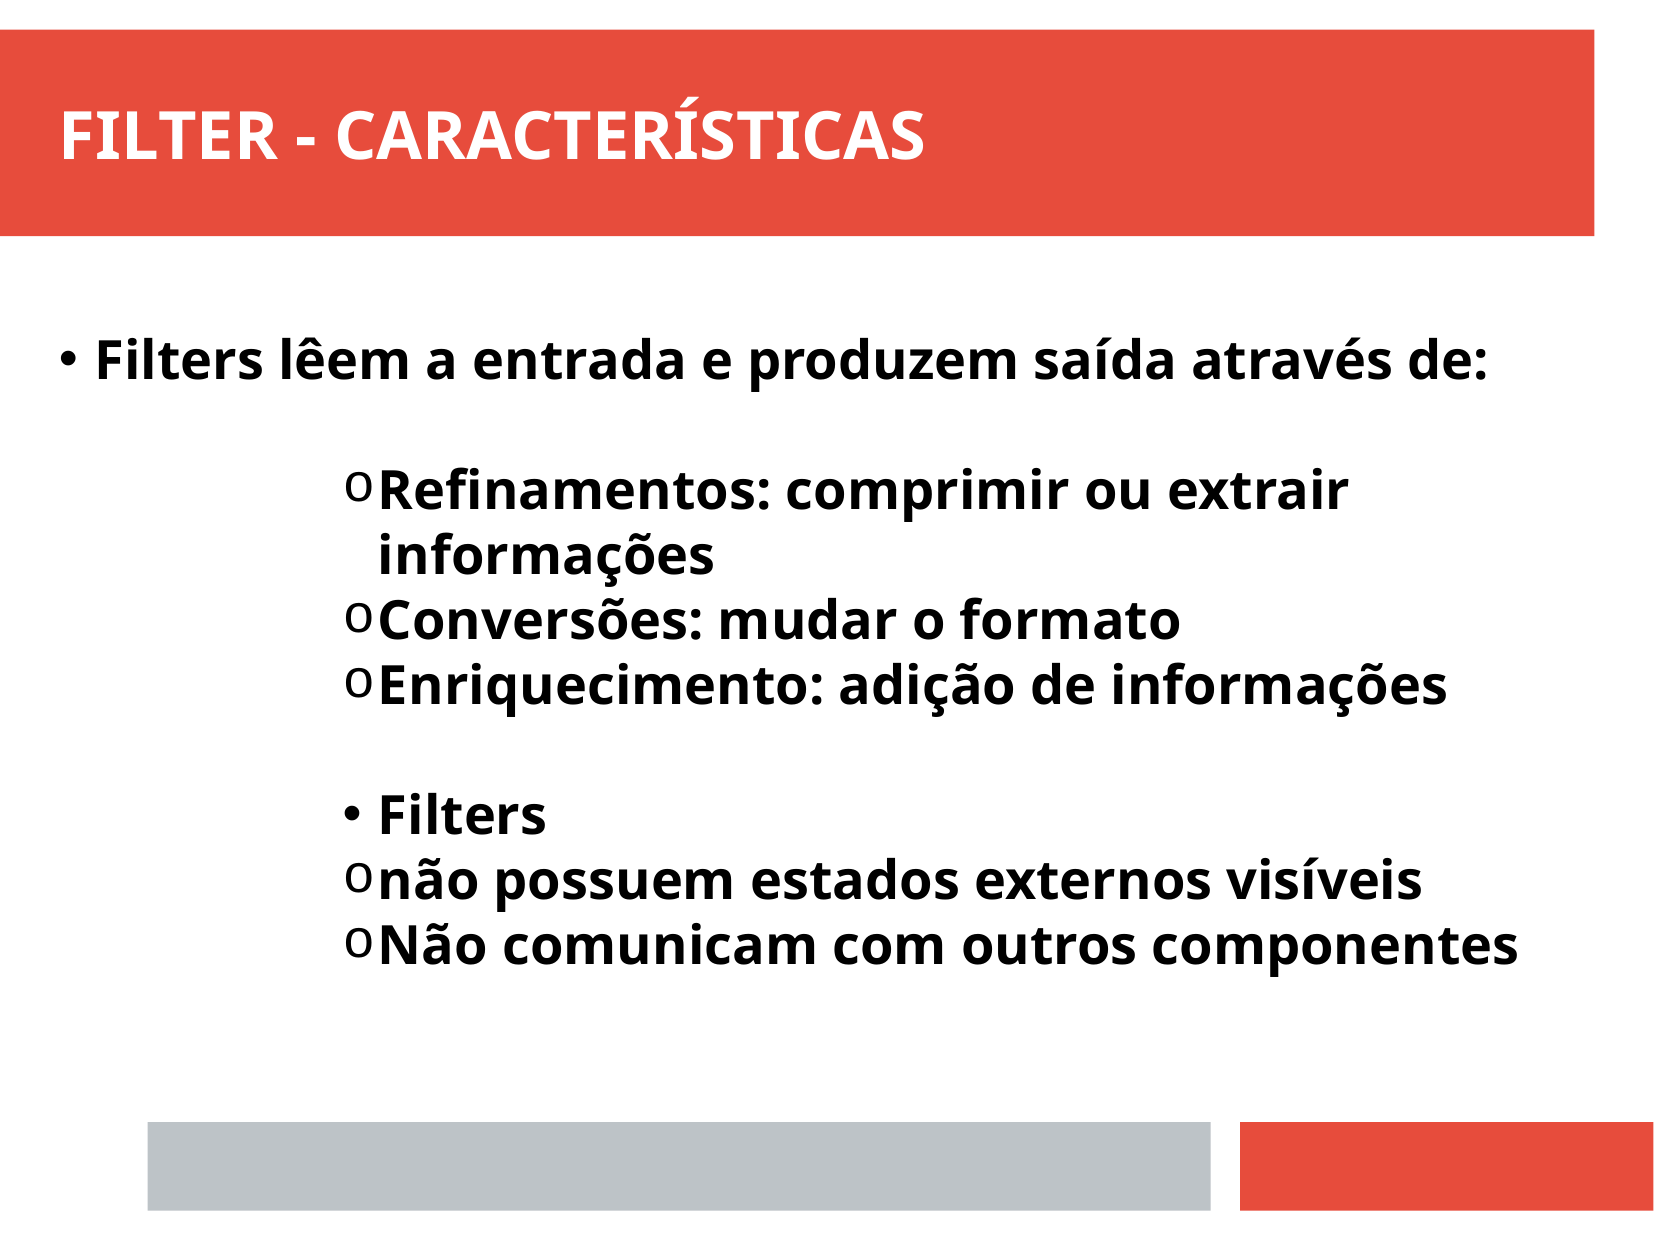

# FILTER - CARACTERÍSTICAS
Filters lêem a entrada e produzem saída através de:
Refinamentos: comprimir ou extrair informações
Conversões: mudar o formato
Enriquecimento: adição de informações
Filters
não possuem estados externos visíveis
Não comunicam com outros componentes